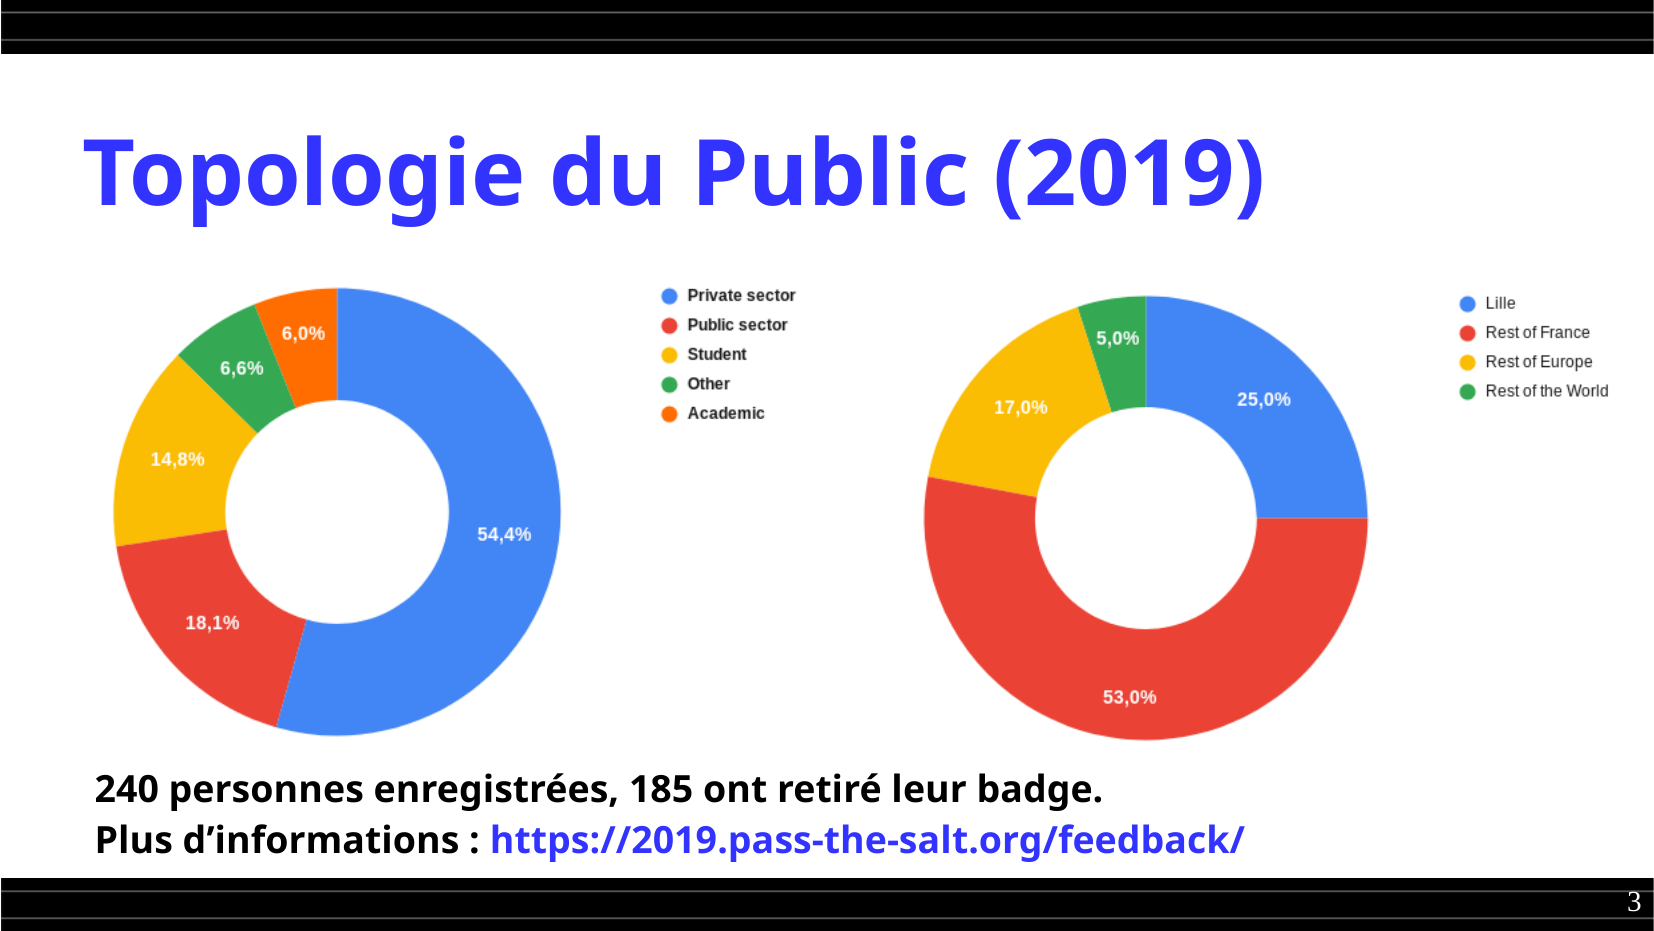

# Topologie du Public (2019)
240 personnes enregistrées, 185 ont retiré leur badge.
Plus d’informations : https://2019.pass-the-salt.org/feedback/